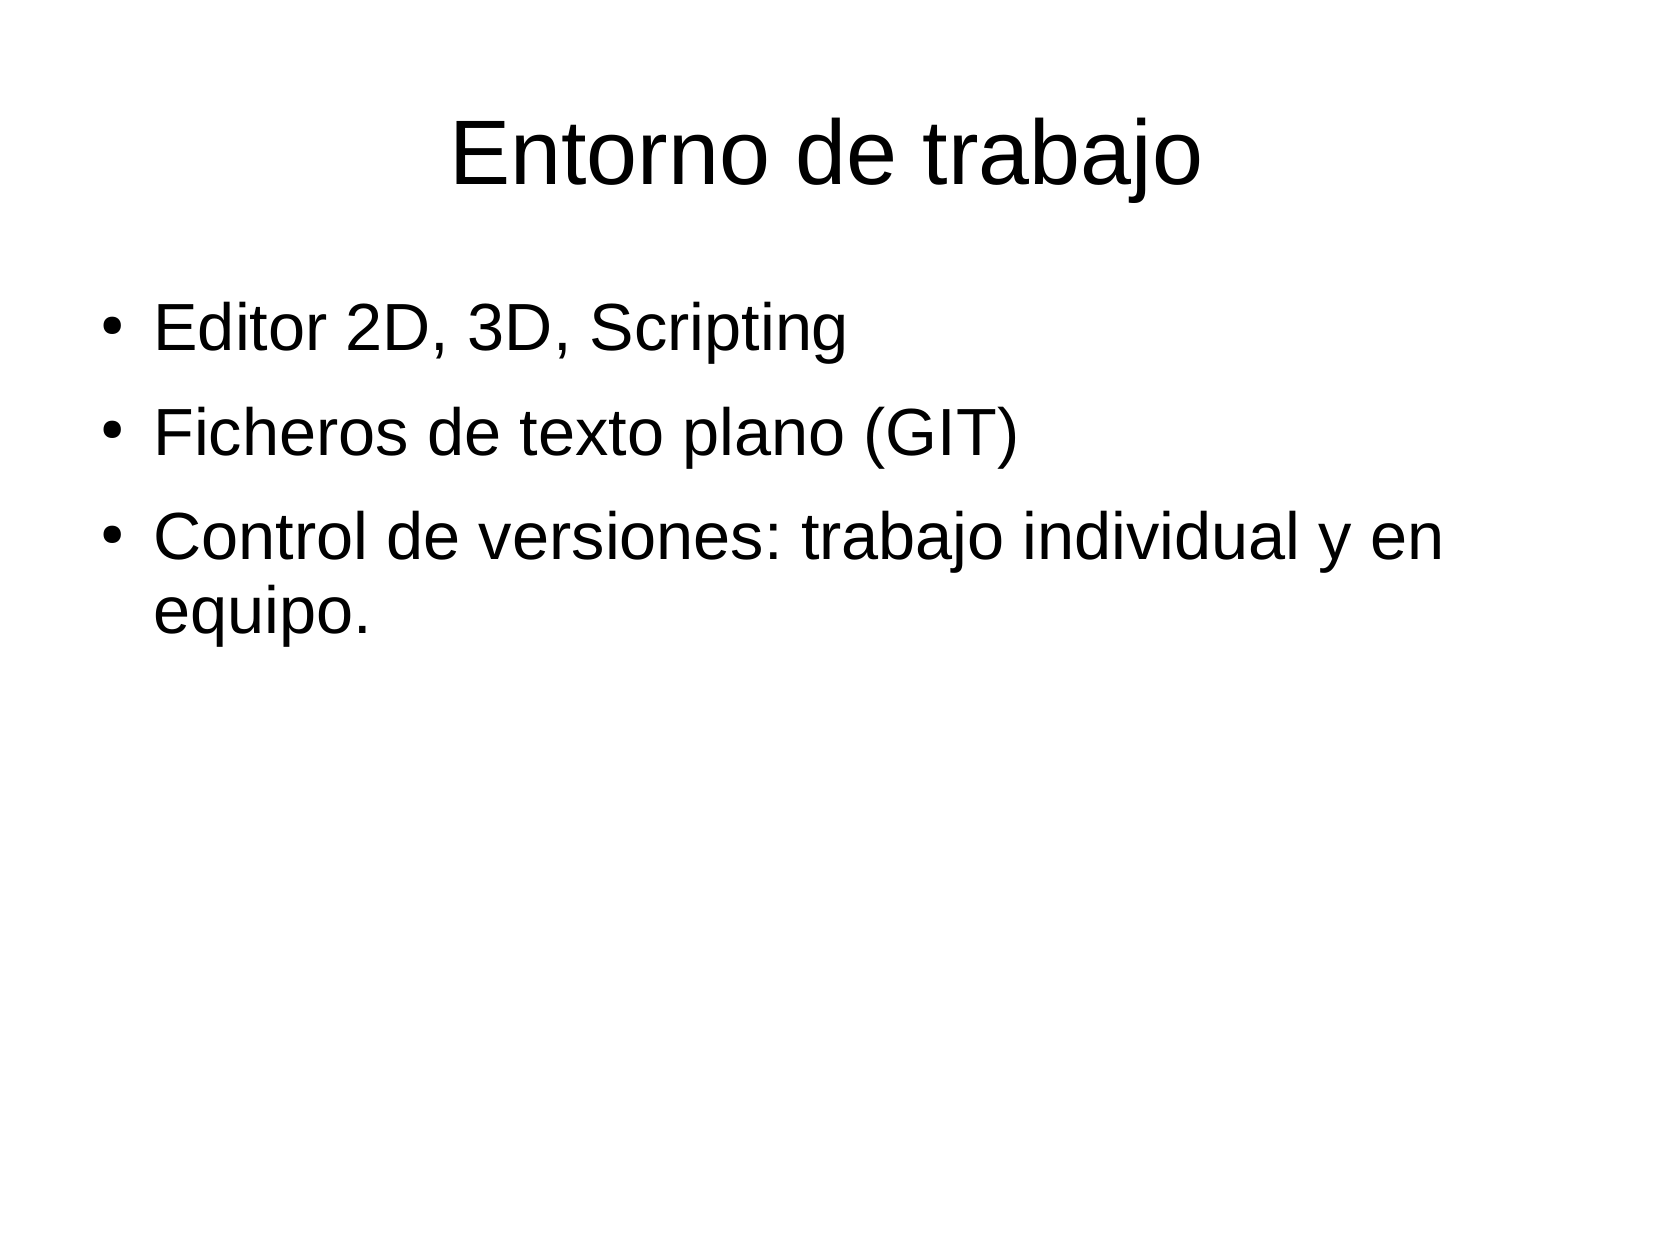

# Entorno de trabajo
Editor 2D, 3D, Scripting
Ficheros de texto plano (GIT)
Control de versiones: trabajo individual y en equipo.